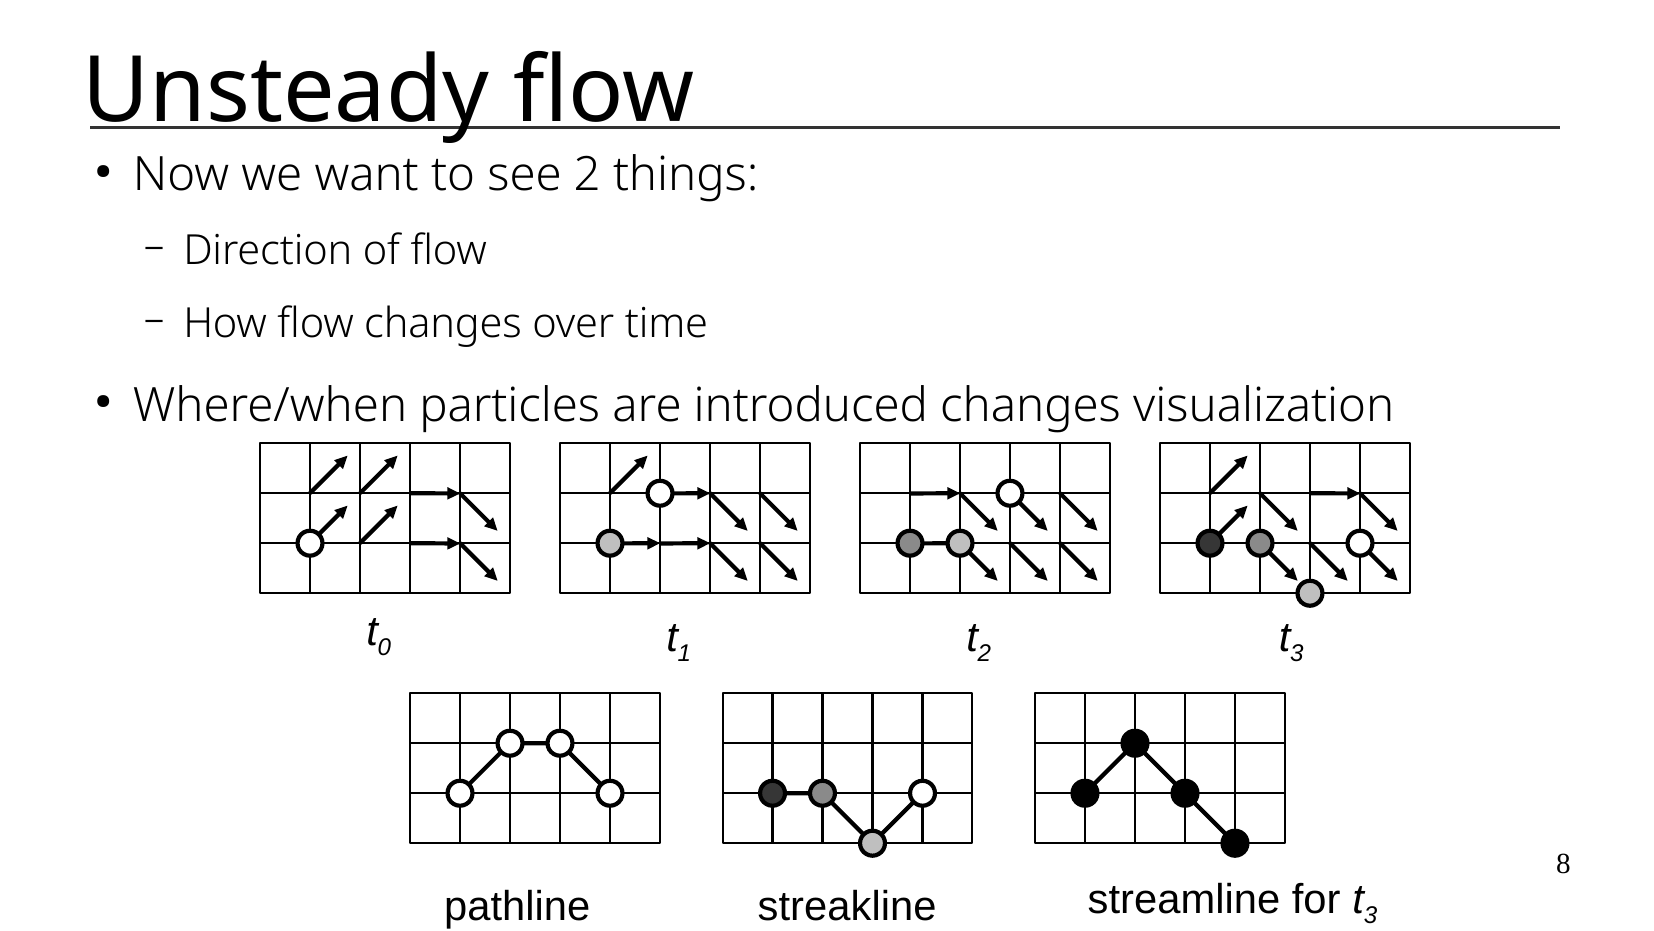

# Unsteady flow
Now we want to see 2 things:
Direction of flow
How flow changes over time
Where/when particles are introduced changes visualization
t0
t1
t2
t3
streamline for t3
pathline
streakline
8